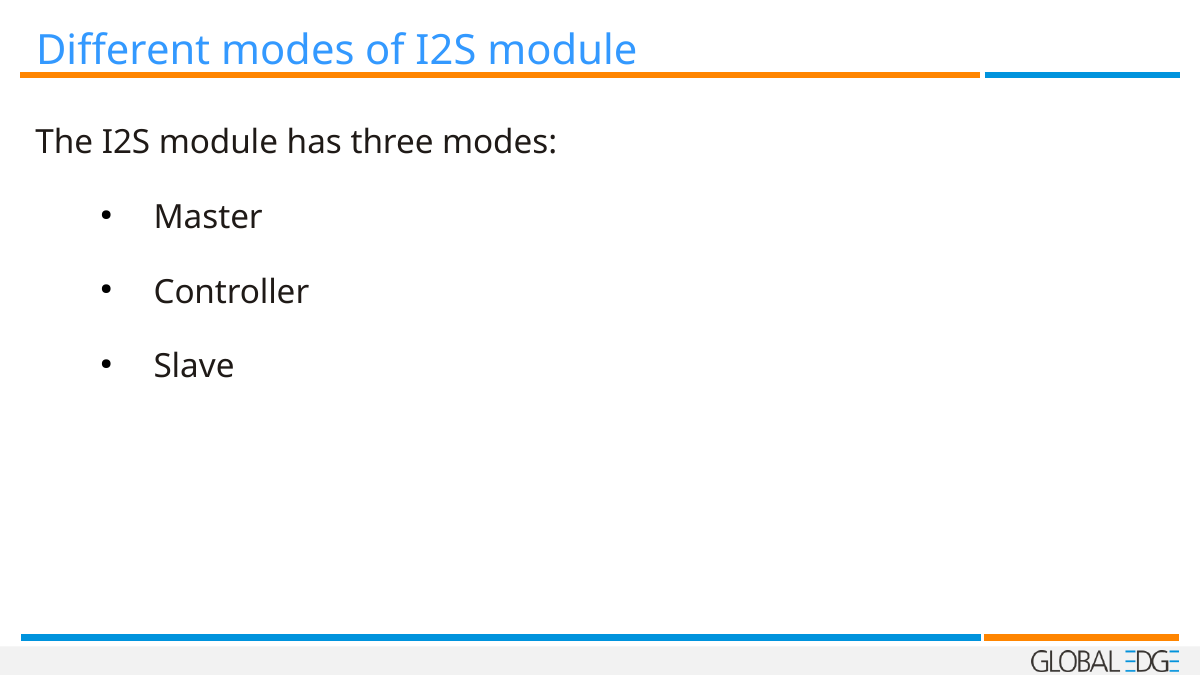

# Different modes of I2S module
The I2S module has three modes:
Master
Controller
Slave